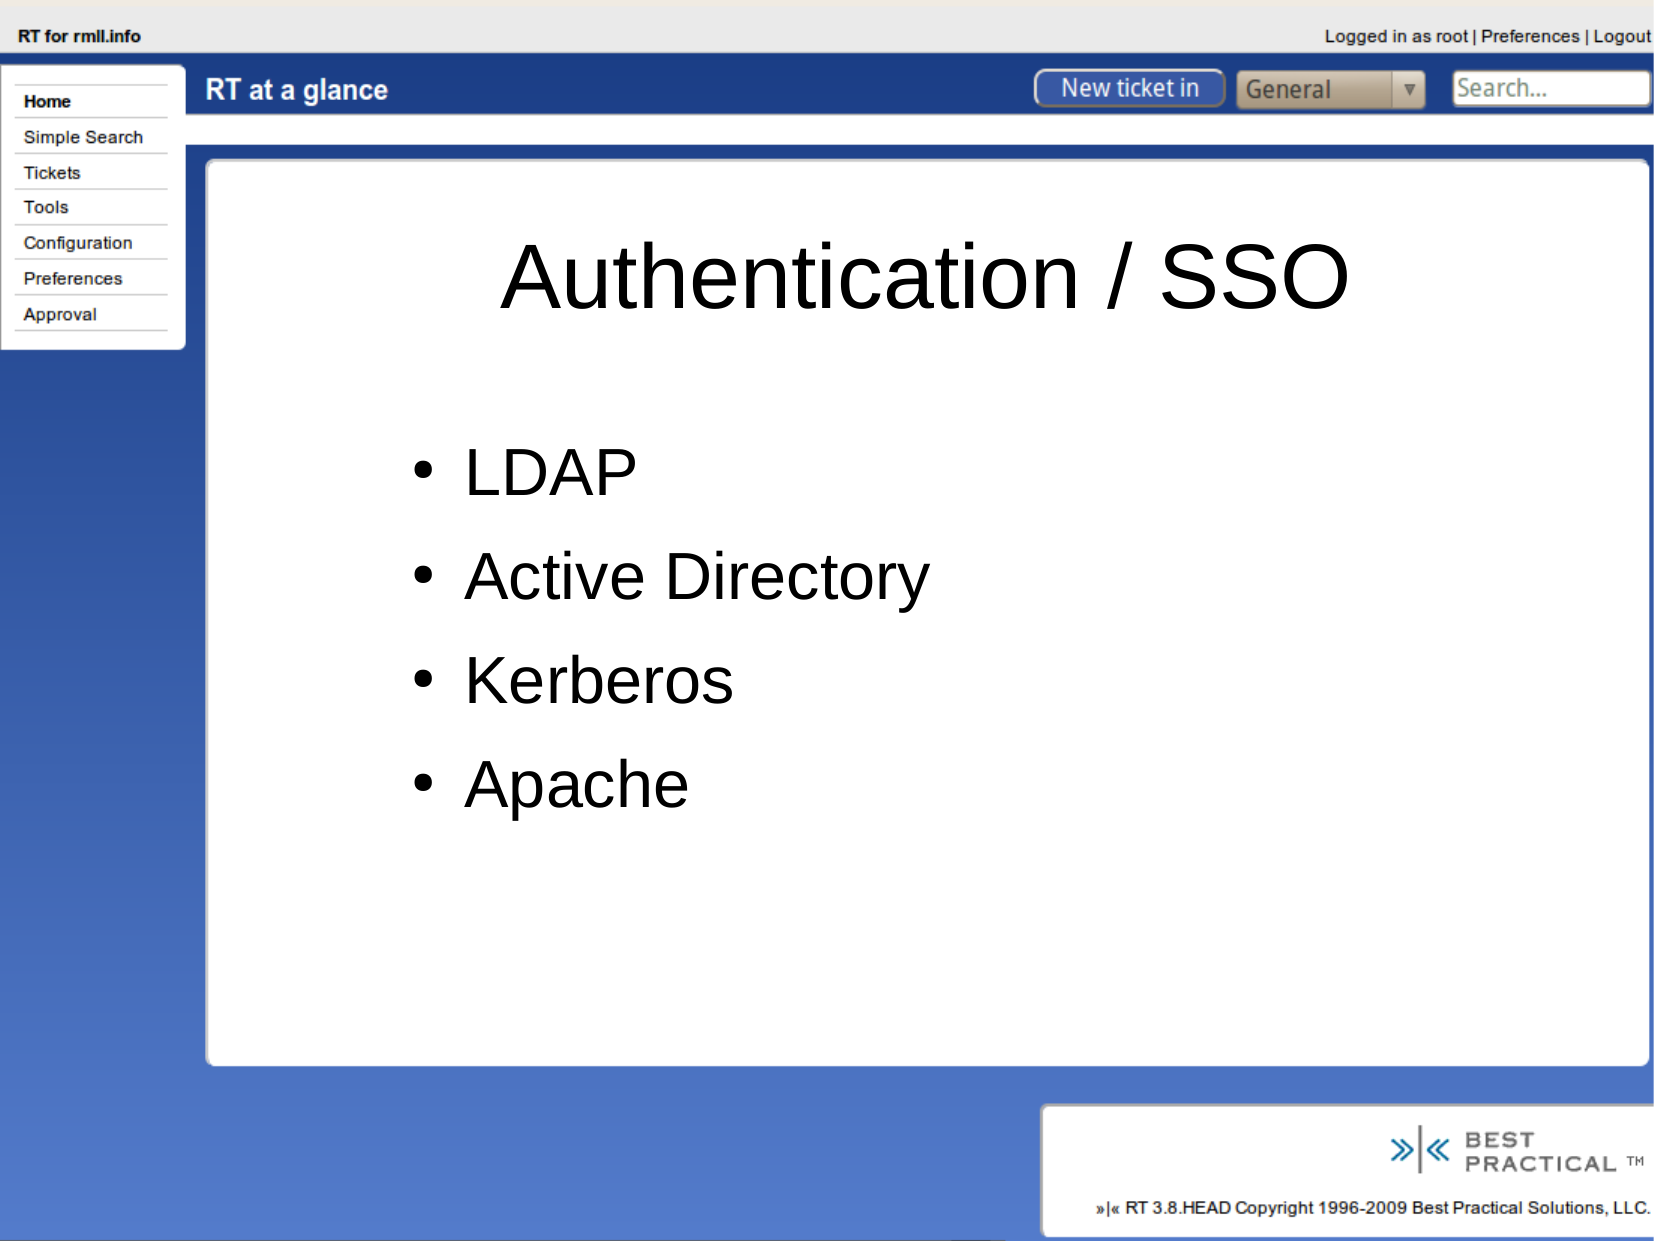

# Authentication / SSO
LDAP
Active Directory
Kerberos
Apache